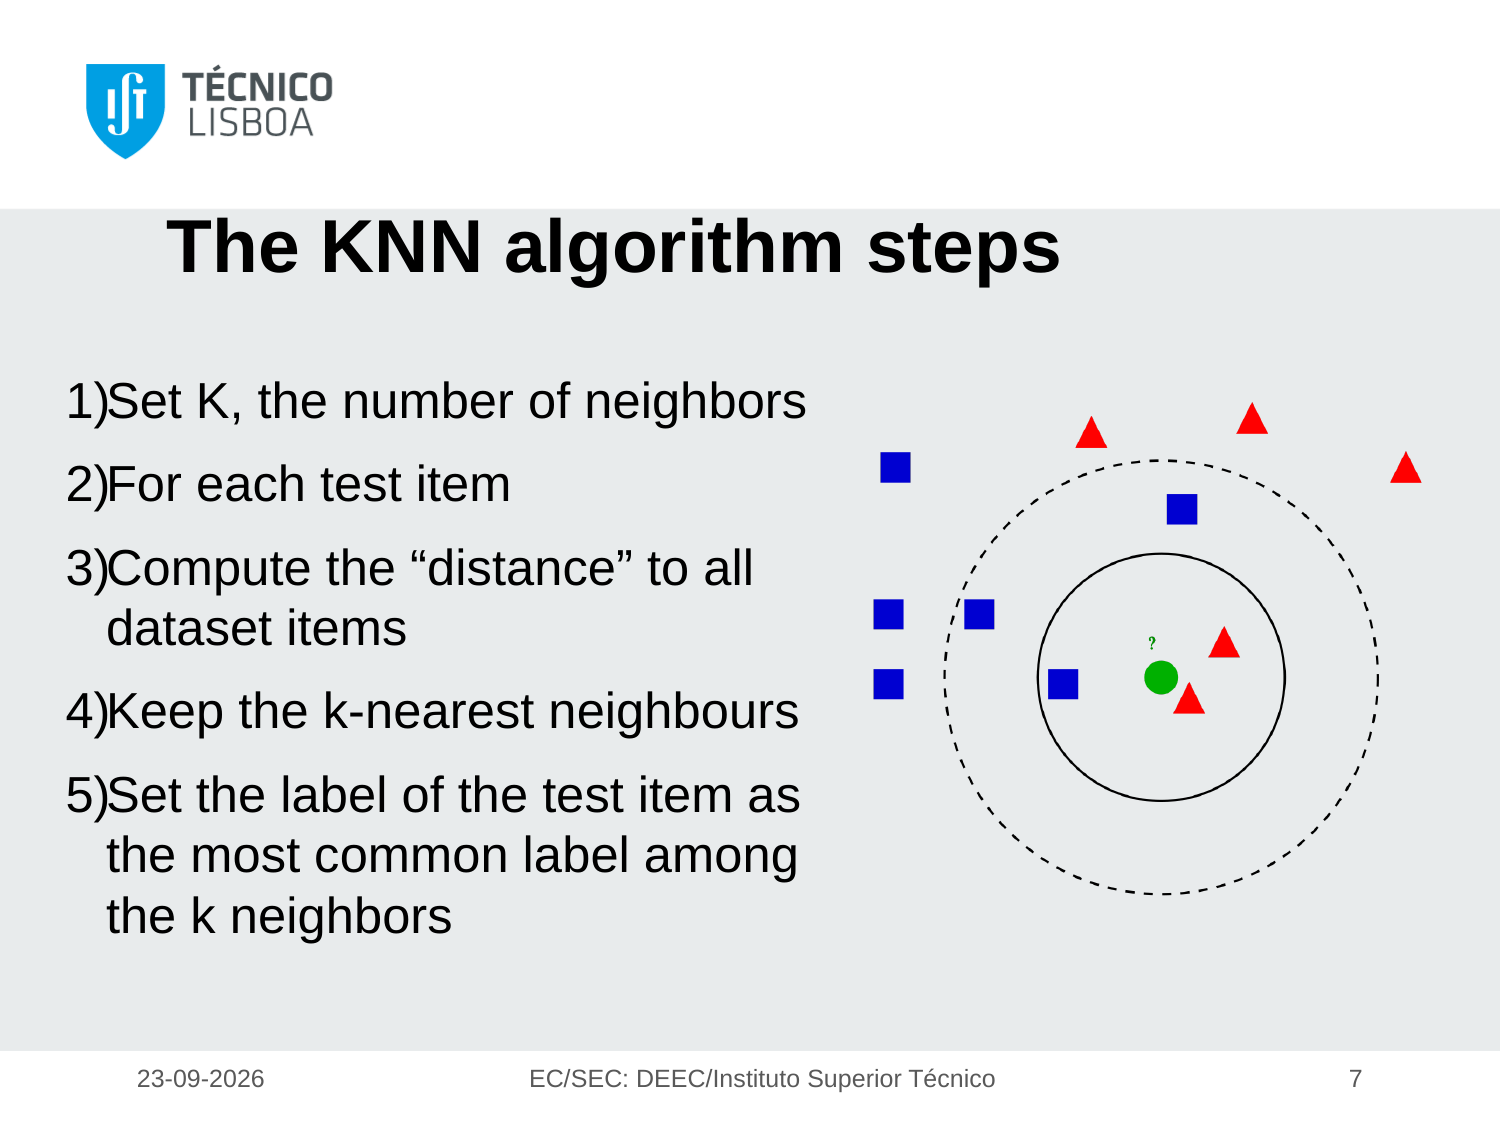

# The KNN algorithm steps
Set K, the number of neighbors
For each test item
Compute the “distance” to all dataset items
Keep the k-nearest neighbours
Set the label of the test item as the most common label among the k neighbors
EC/SEC: DEEC/Instituto Superior Técnico